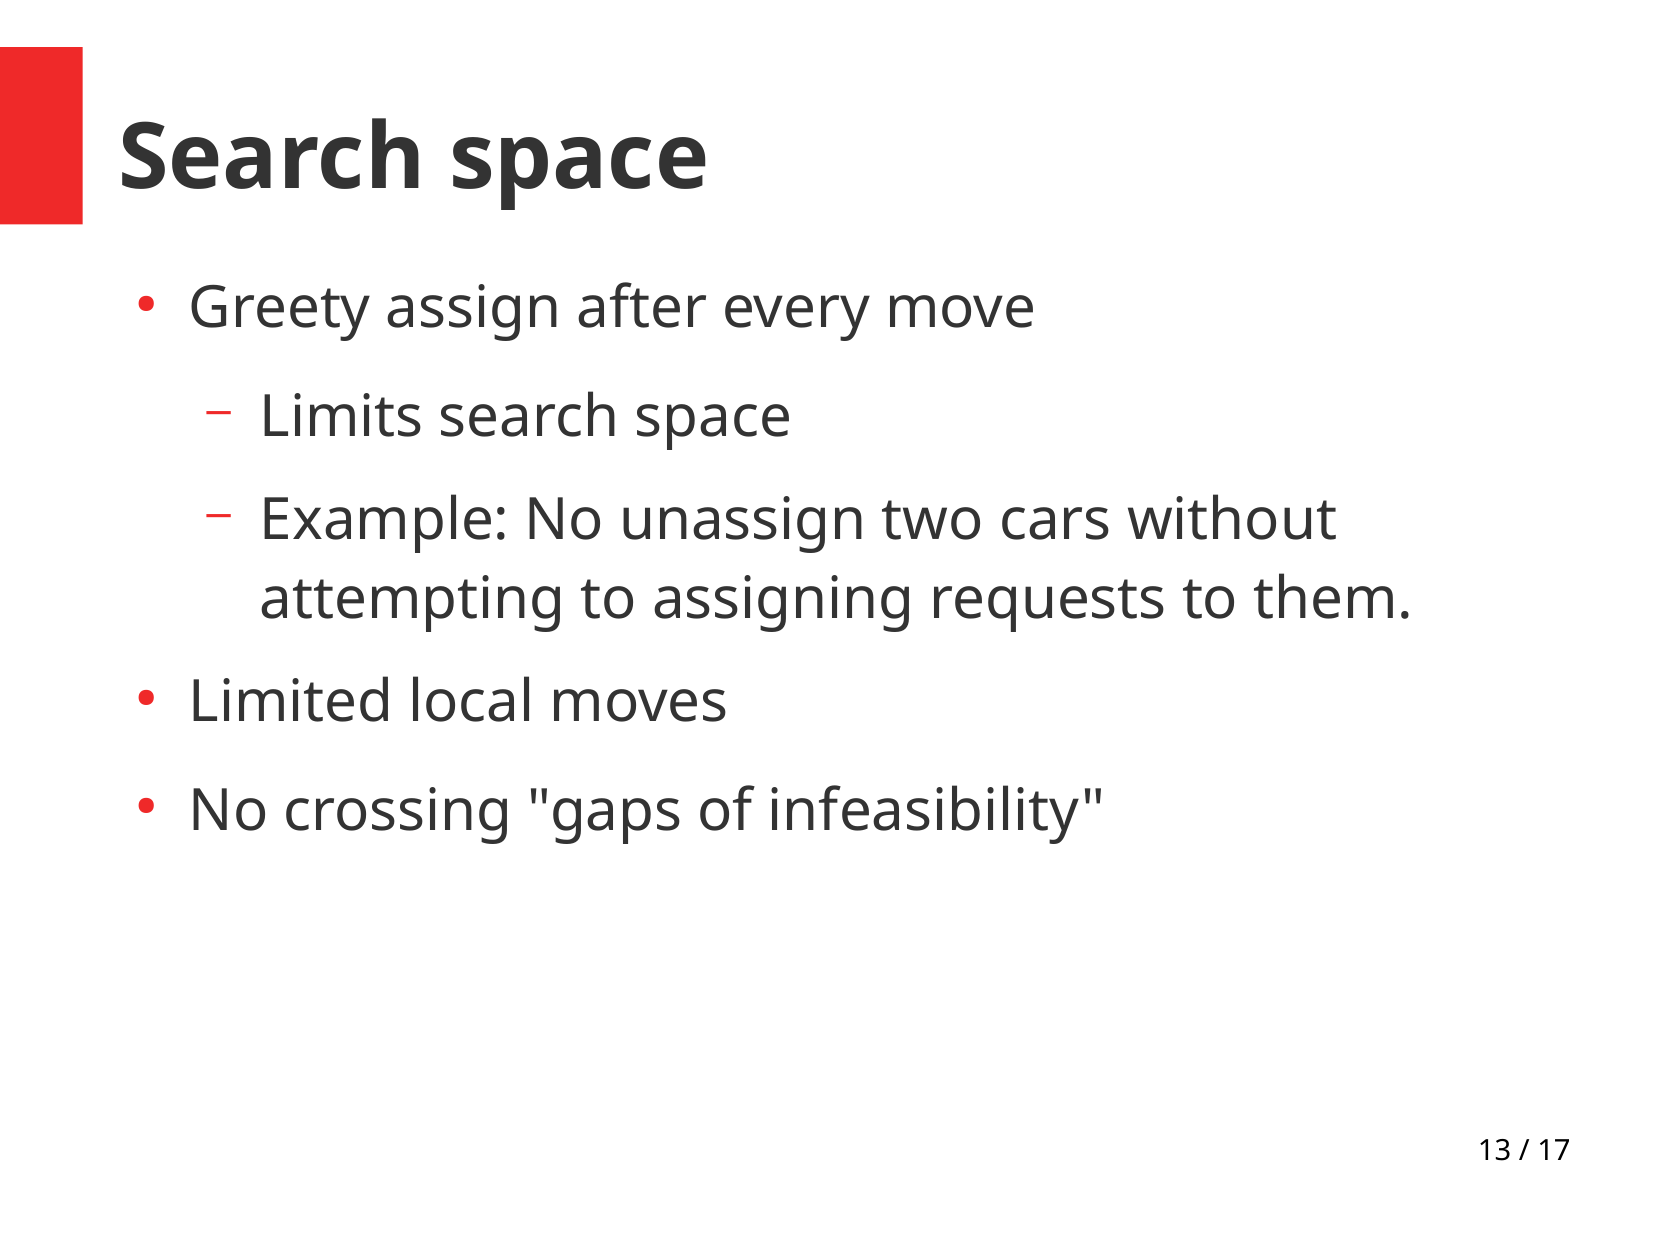

# Search space
Greety assign after every move
Limits search space
Example: No unassign two cars without attempting to assigning requests to them.
Limited local moves
No crossing "gaps of infeasibility"
13